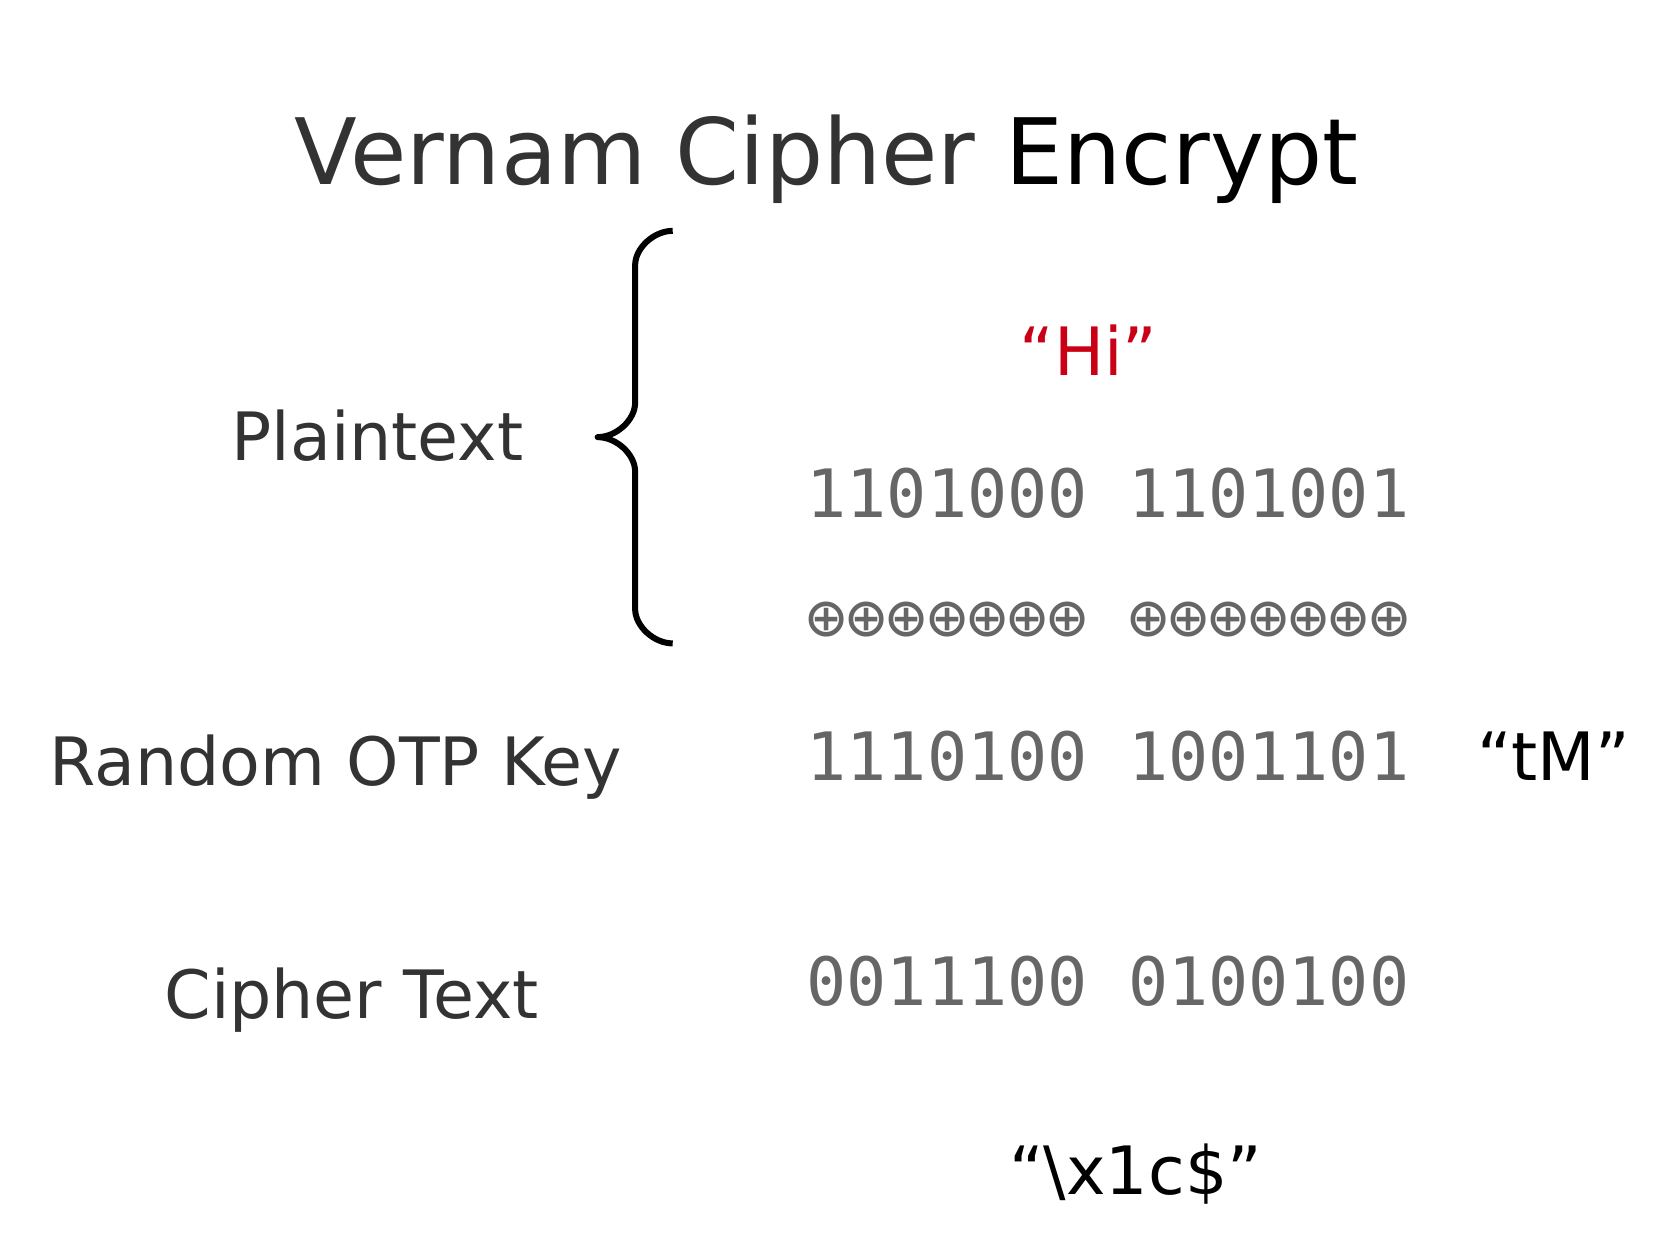

# Vernam Cipher Encrypt
“Hi”
Plaintext
1101000 1101001
⊕⊕⊕⊕⊕⊕⊕ ⊕⊕⊕⊕⊕⊕⊕
1110100 1001101
“tM”
Random OTP Key
0011100 0100100
Cipher Text
“\x1c$”